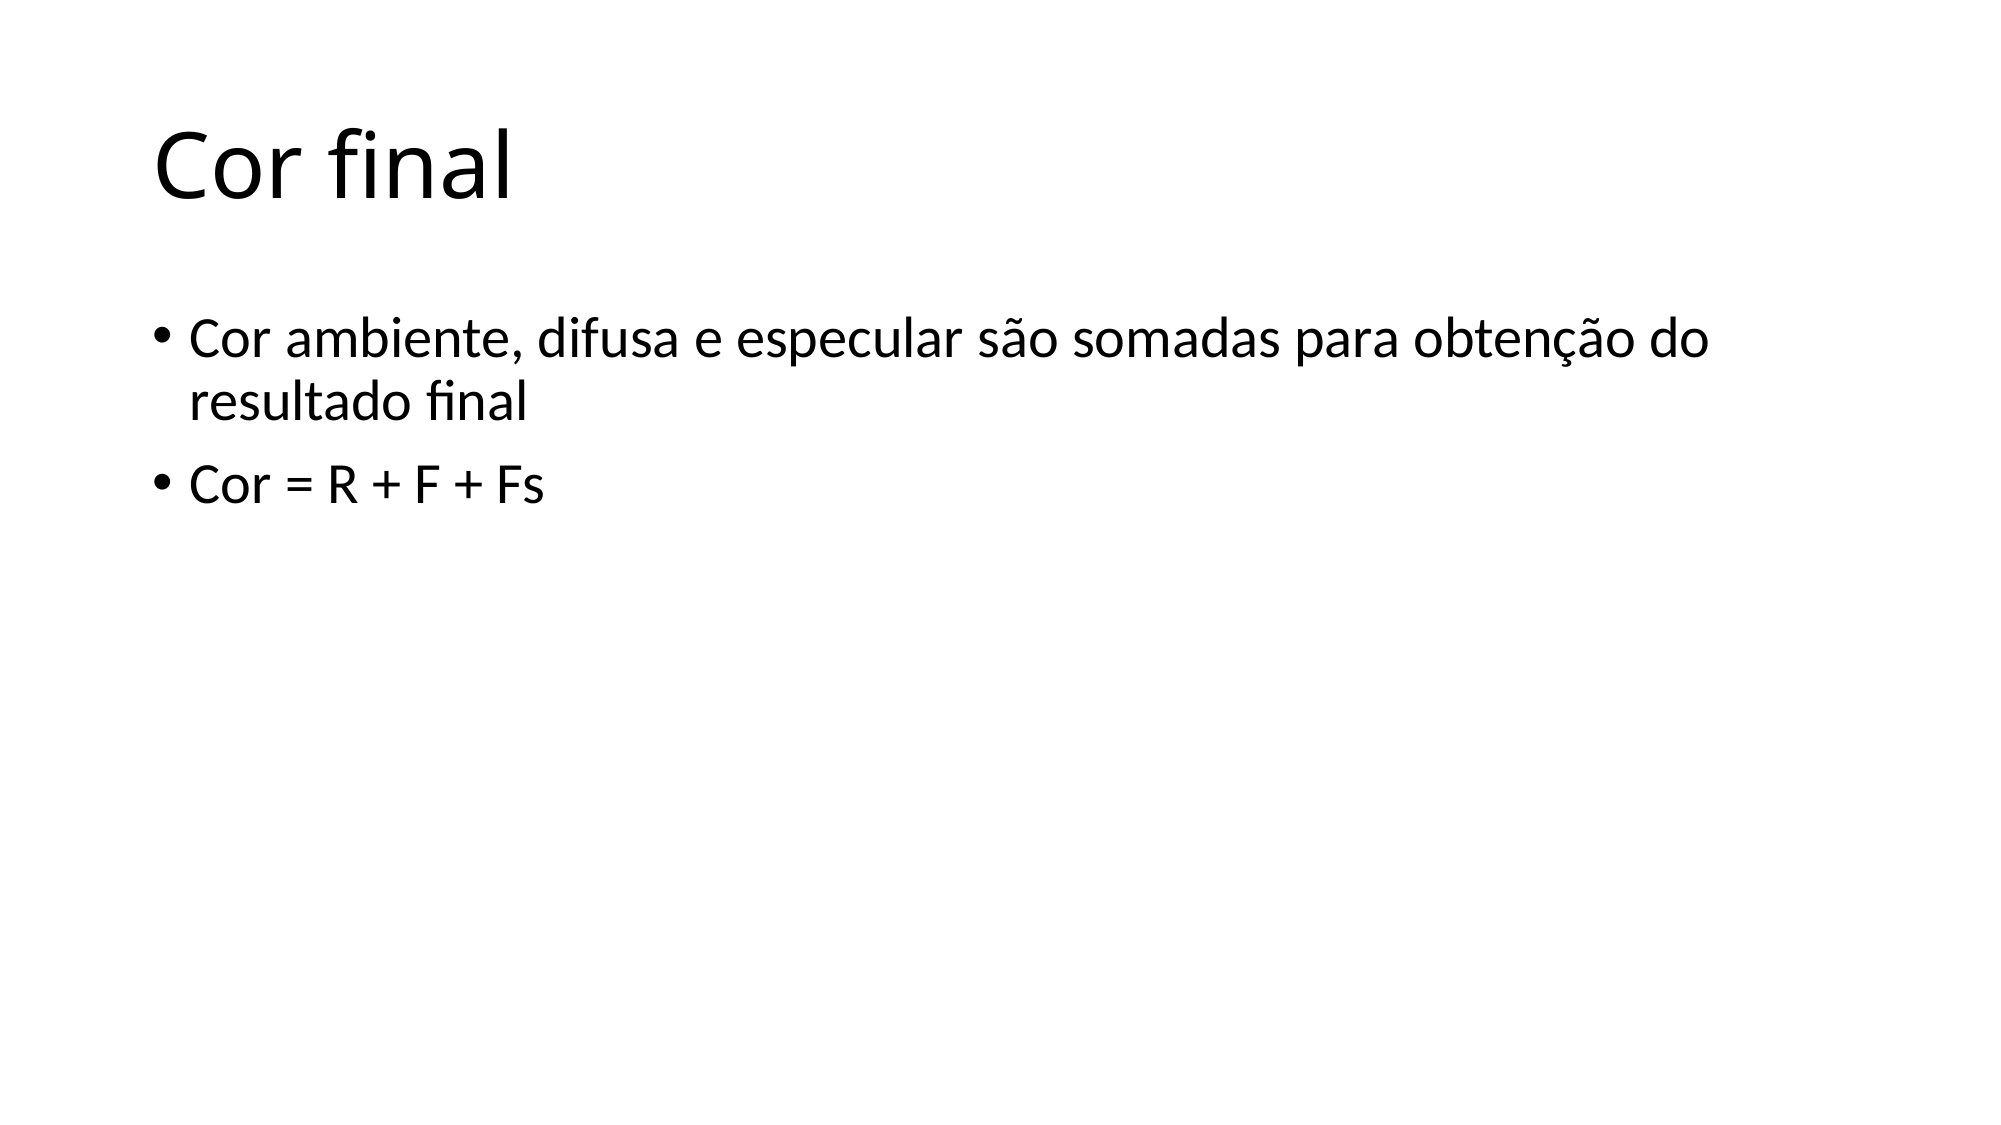

# Cor final
Cor ambiente, difusa e especular são somadas para obtenção do resultado final
Cor = R + F + Fs